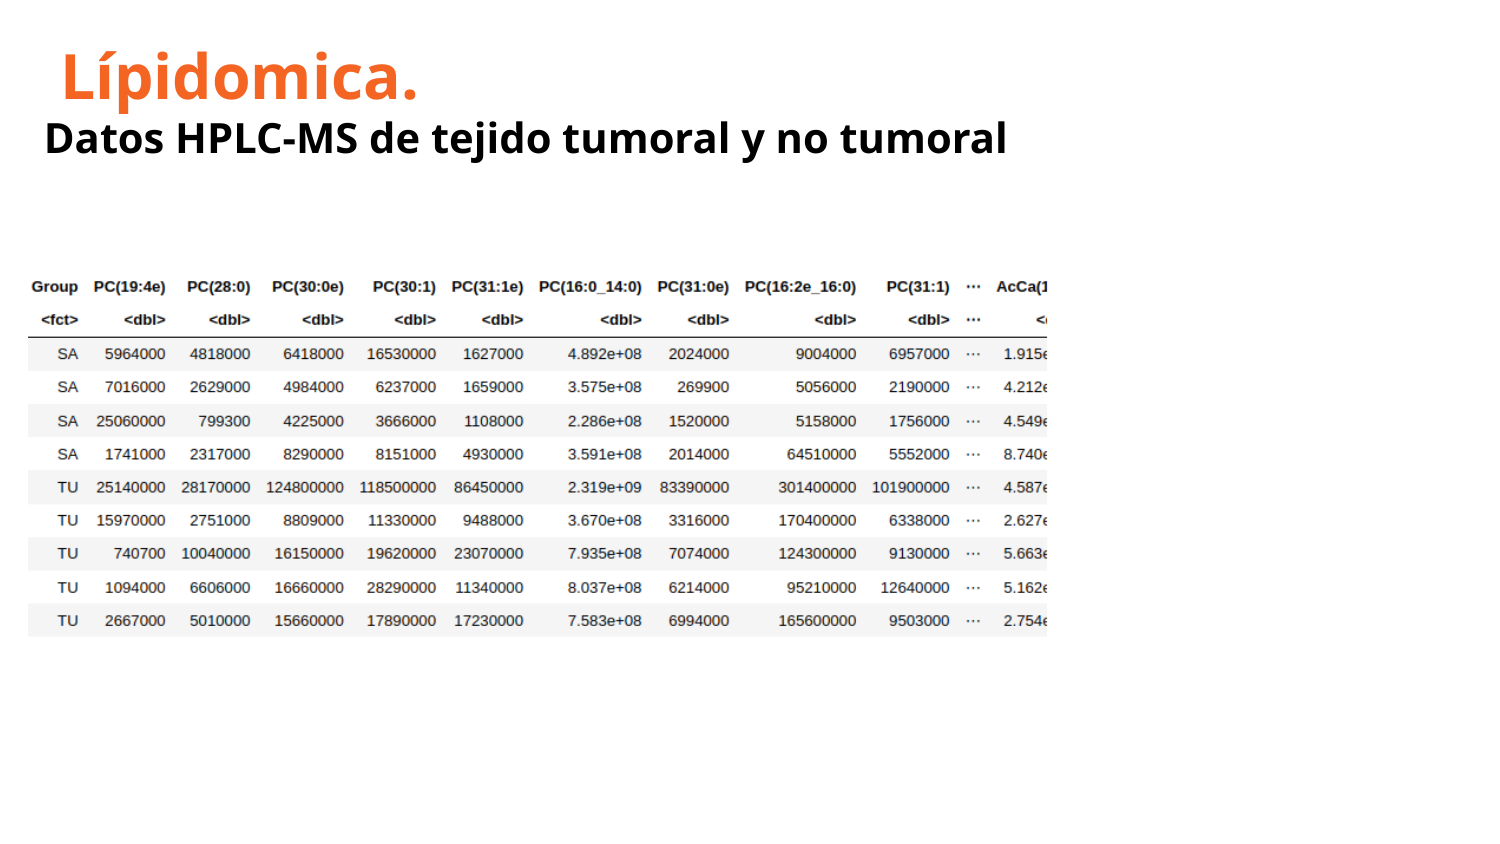

# Lípidomica. Datos HPLC-MS de tejido tumoral y no tumoral